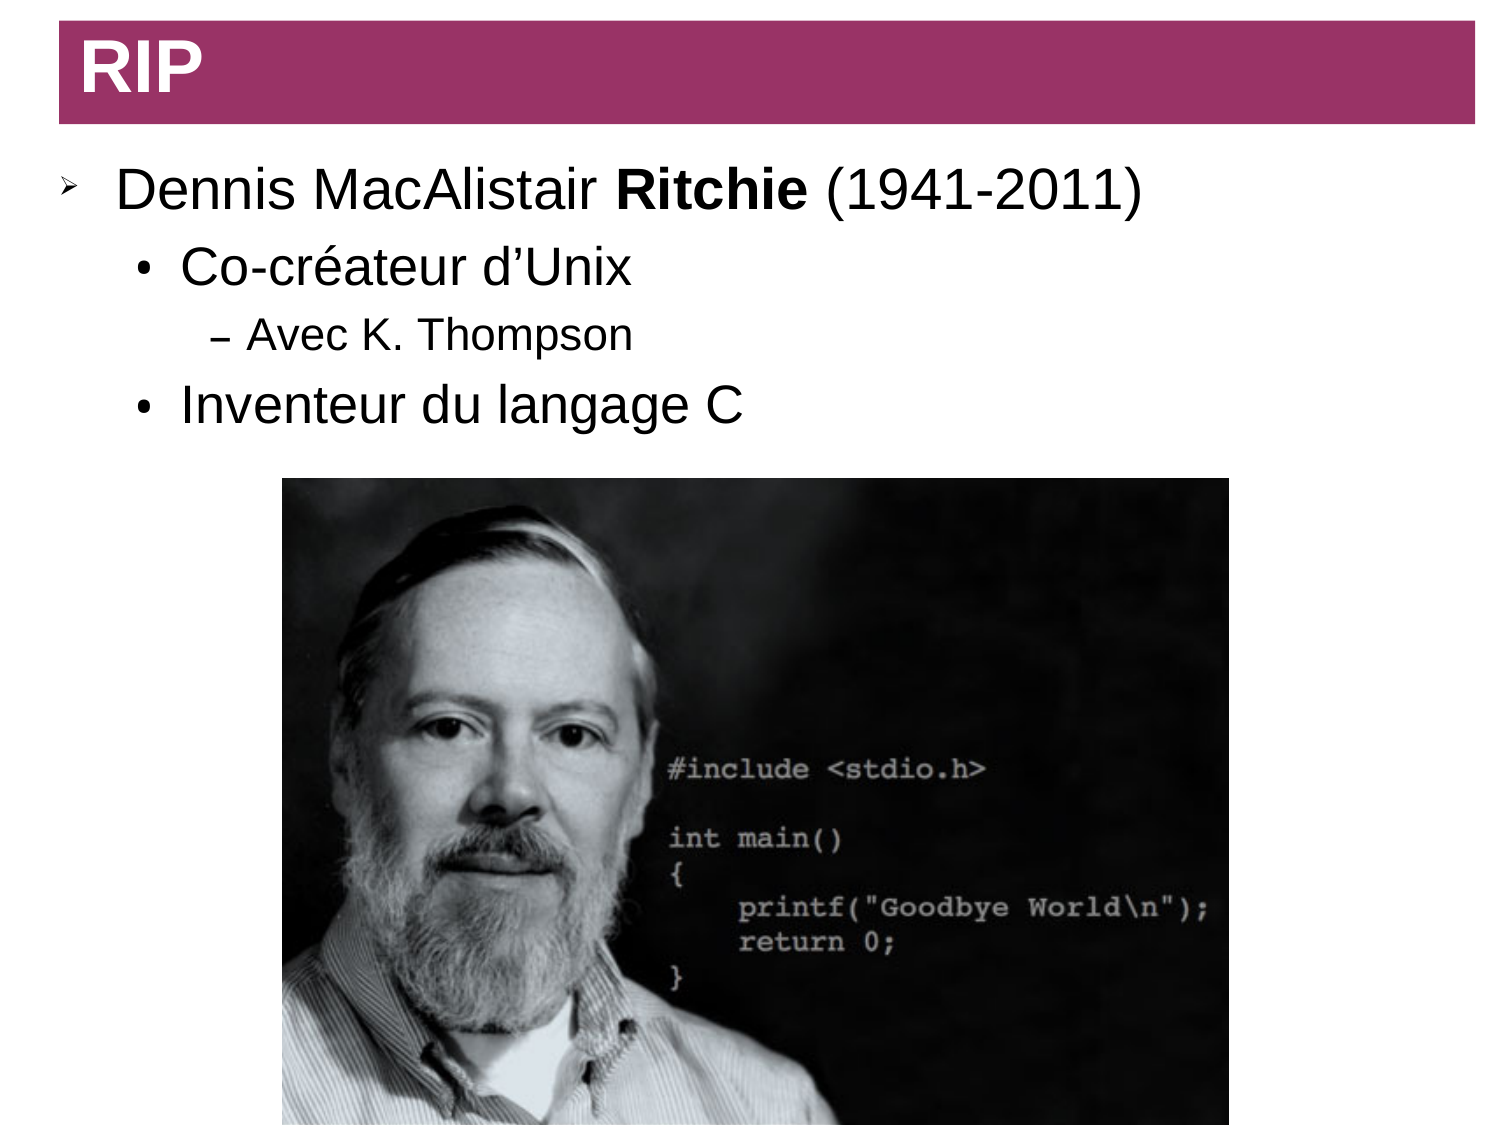

# RIP
Dennis MacAlistair Ritchie (1941-2011)
Co-créateur d’Unix
Avec K. Thompson
Inventeur du langage C